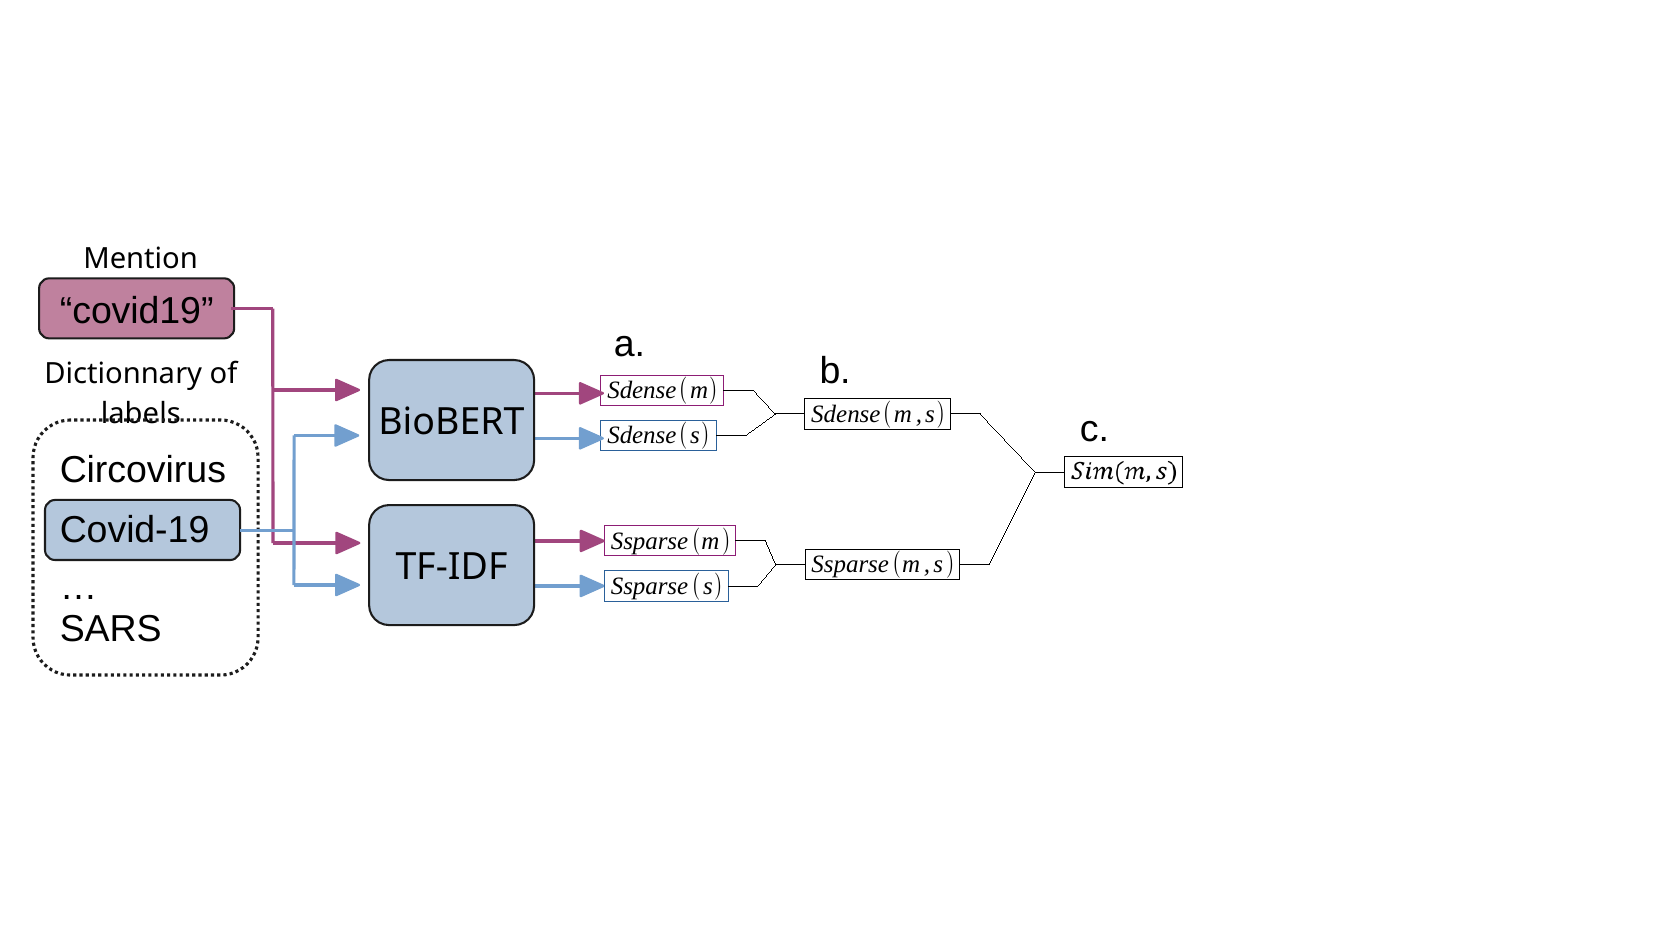

Mention
“covid19”
Circovirus
Covid-19
…
SARS
a.
b.
Dictionnary of labels
BioBERT
c.
TF-IDF